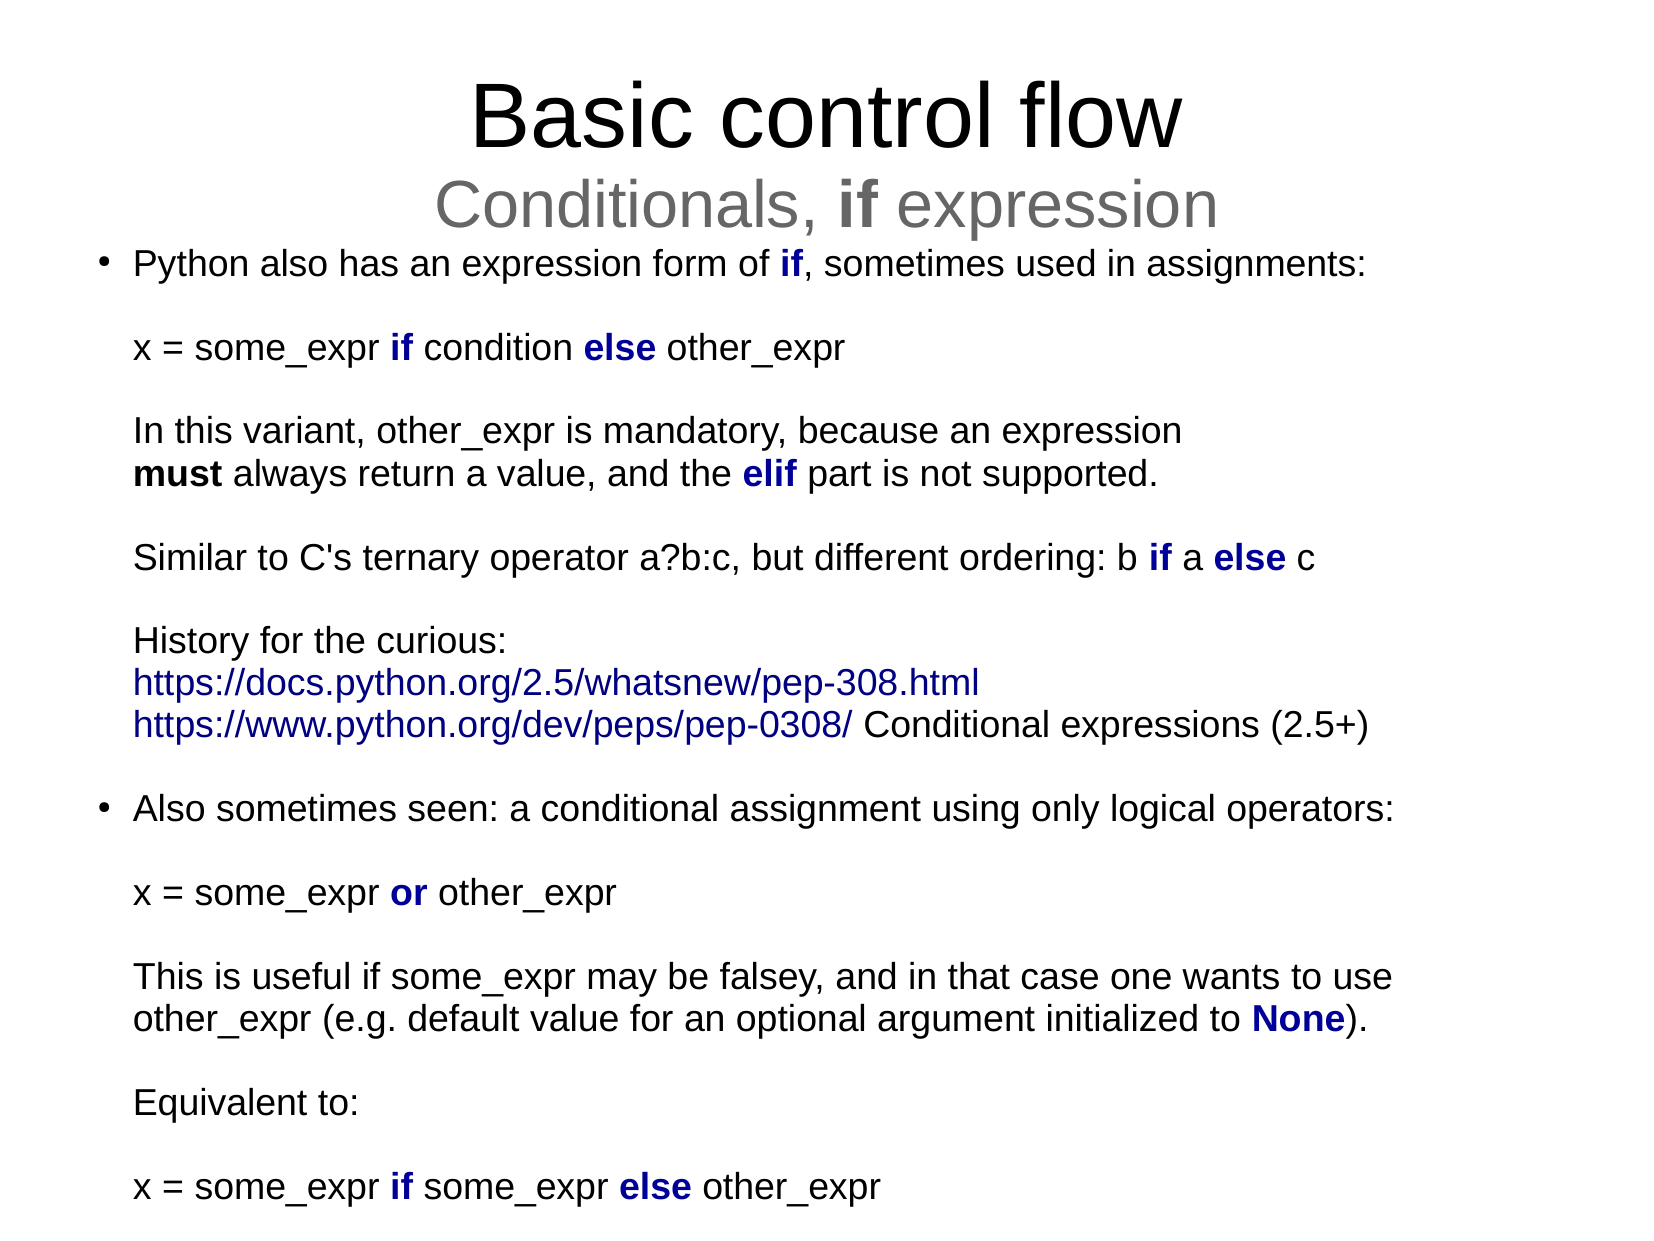

# Basic control flow Conditionals, if expression
Python also has an expression form of if, sometimes used in assignments:
x = some_expr if condition else other_expr
In this variant, other_expr is mandatory, because an expression
must always return a value, and the elif part is not supported.
Similar to C's ternary operator a?b:c, but different ordering: b if a else c
History for the curious:
https://docs.python.org/2.5/whatsnew/pep-308.html
https://www.python.org/dev/peps/pep-0308/ Conditional expressions (2.5+)
Also sometimes seen: a conditional assignment using only logical operators:
x = some_expr or other_expr
This is useful if some_expr may be falsey, and in that case one wants to use other_expr (e.g. default value for an optional argument initialized to None).
Equivalent to:
x = some_expr if some_expr else other_expr